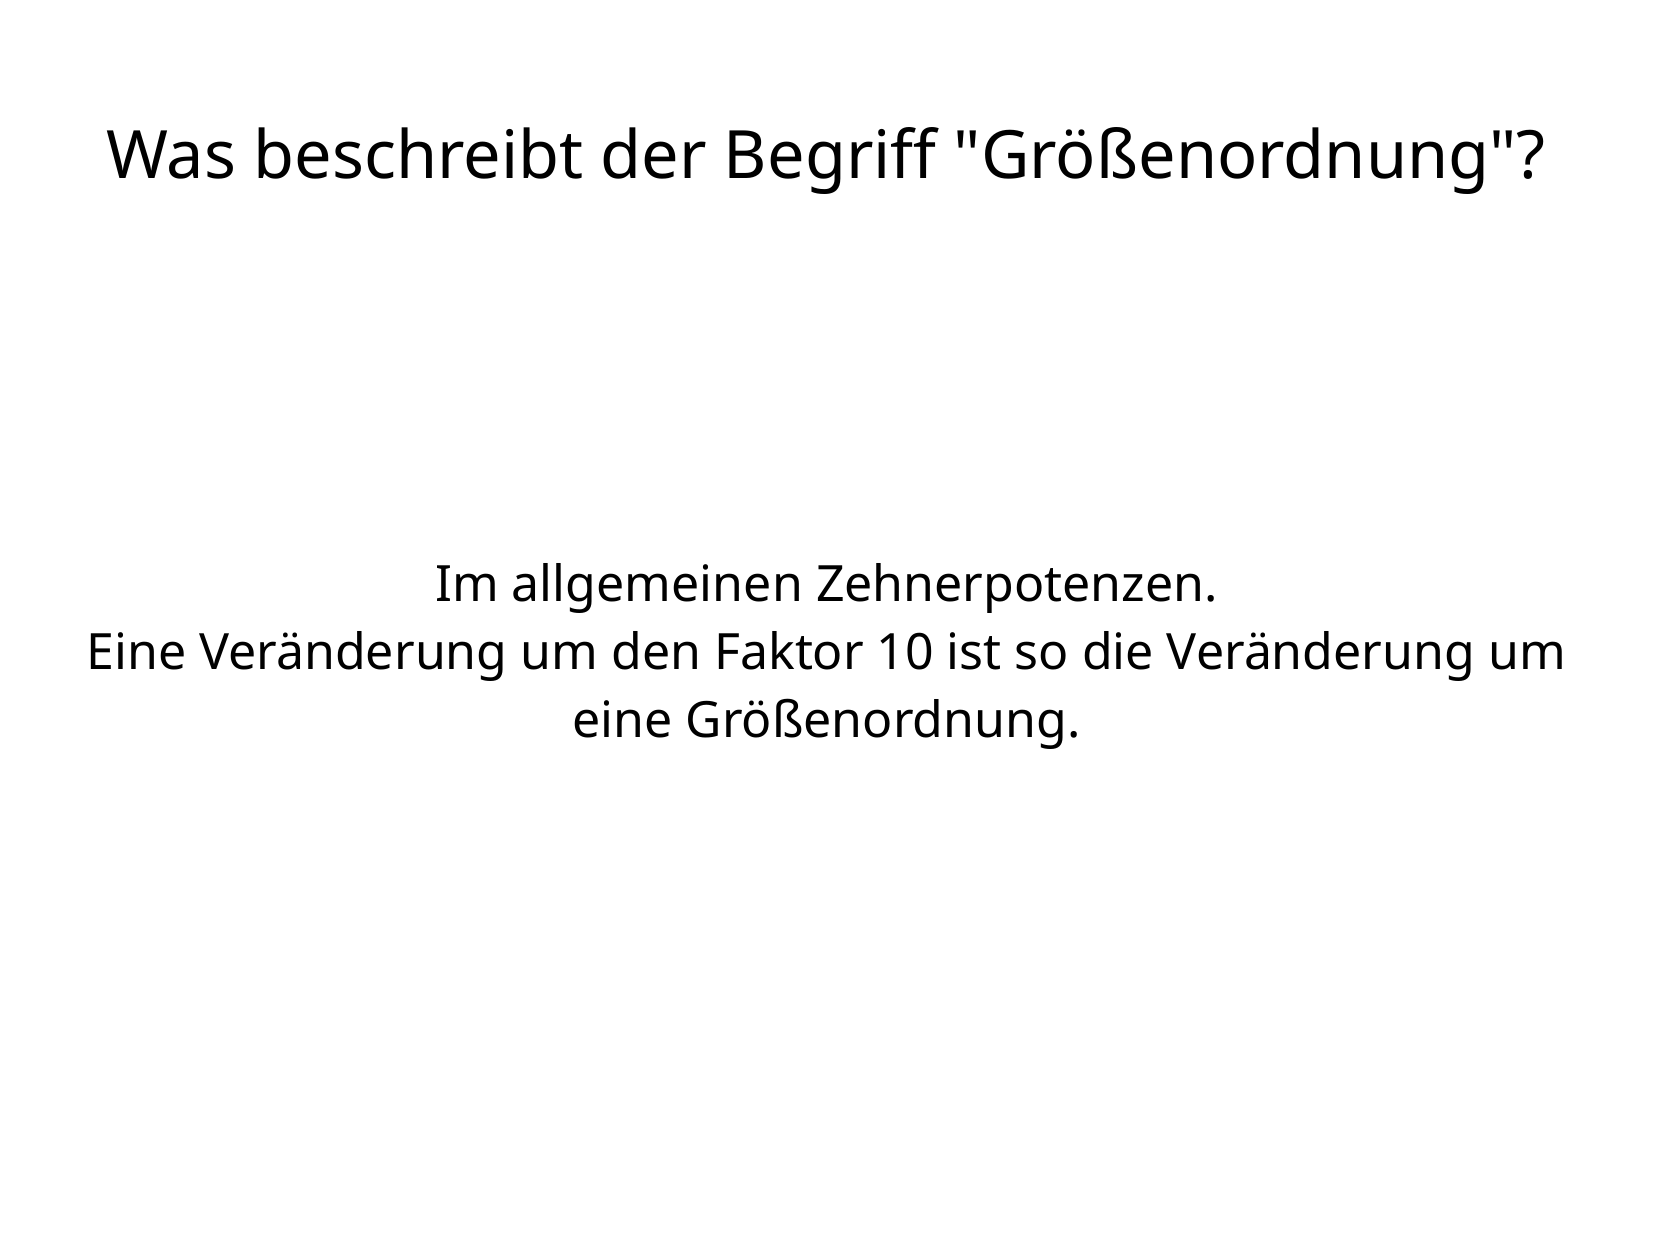

# Was beschreibt der Begriff "Größenordnung"?
Im allgemeinen Zehnerpotenzen.
Eine Veränderung um den Faktor 10 ist so die Veränderung um eine Größenordnung.